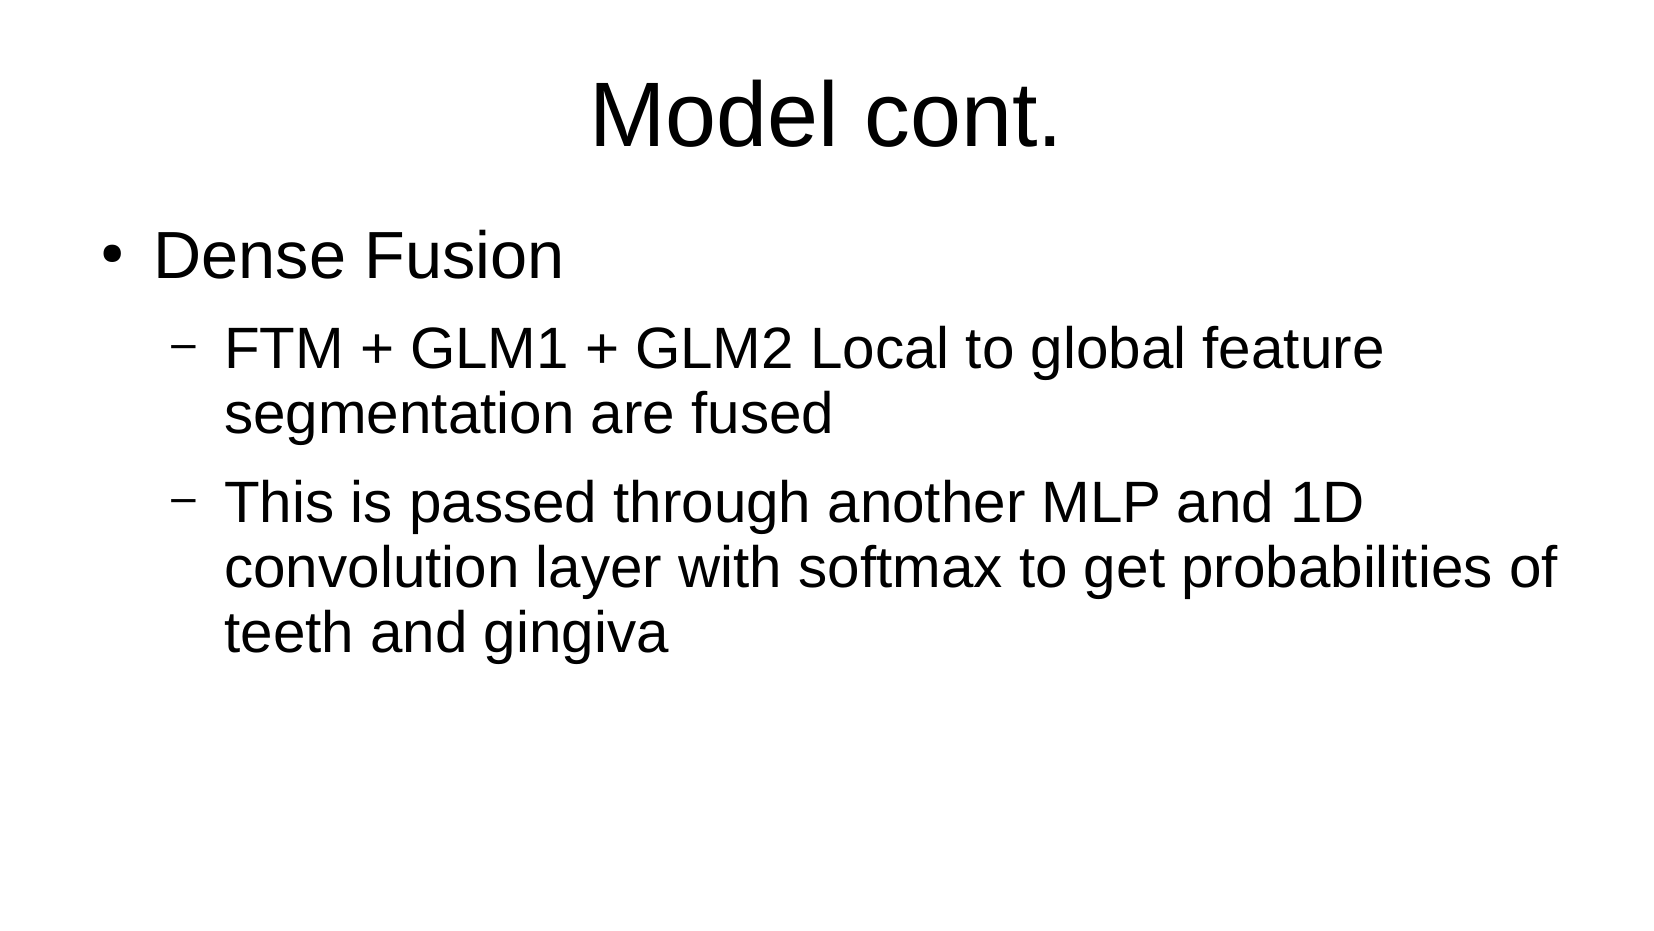

# Model cont.
Dense Fusion
FTM + GLM1 + GLM2 Local to global feature segmentation are fused
This is passed through another MLP and 1D convolution layer with softmax to get probabilities of teeth and gingiva